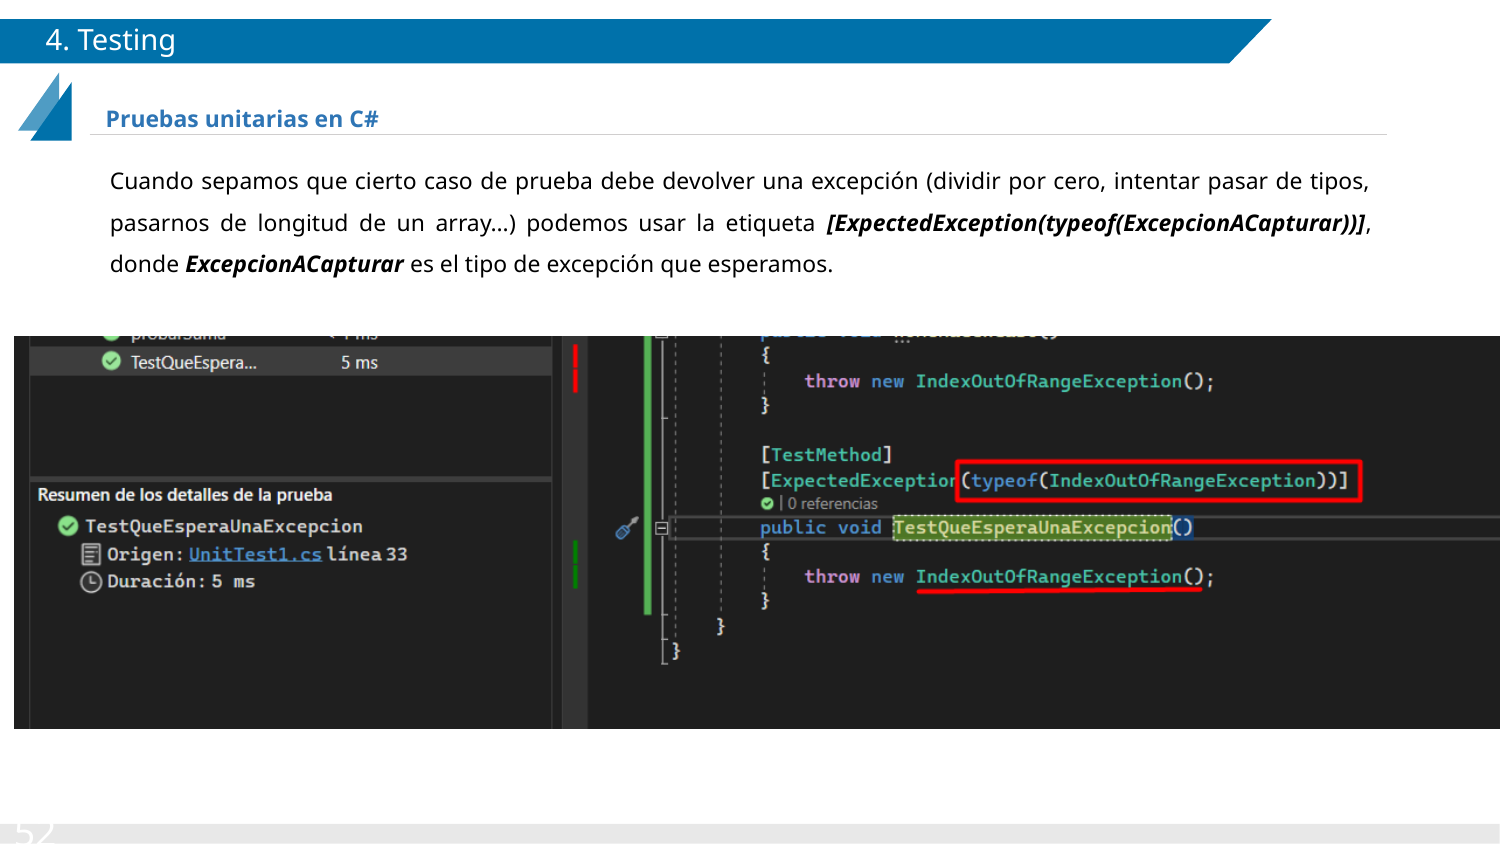

# 4. Testing
Pruebas unitarias en C#
Cuando sepamos que cierto caso de prueba debe devolver una excepción (dividir por cero, intentar pasar de tipos, pasarnos de longitud de un array…) podemos usar la etiqueta [ExpectedException(typeof(ExcepcionACapturar))], donde ExcepcionACapturar es el tipo de excepción que esperamos.